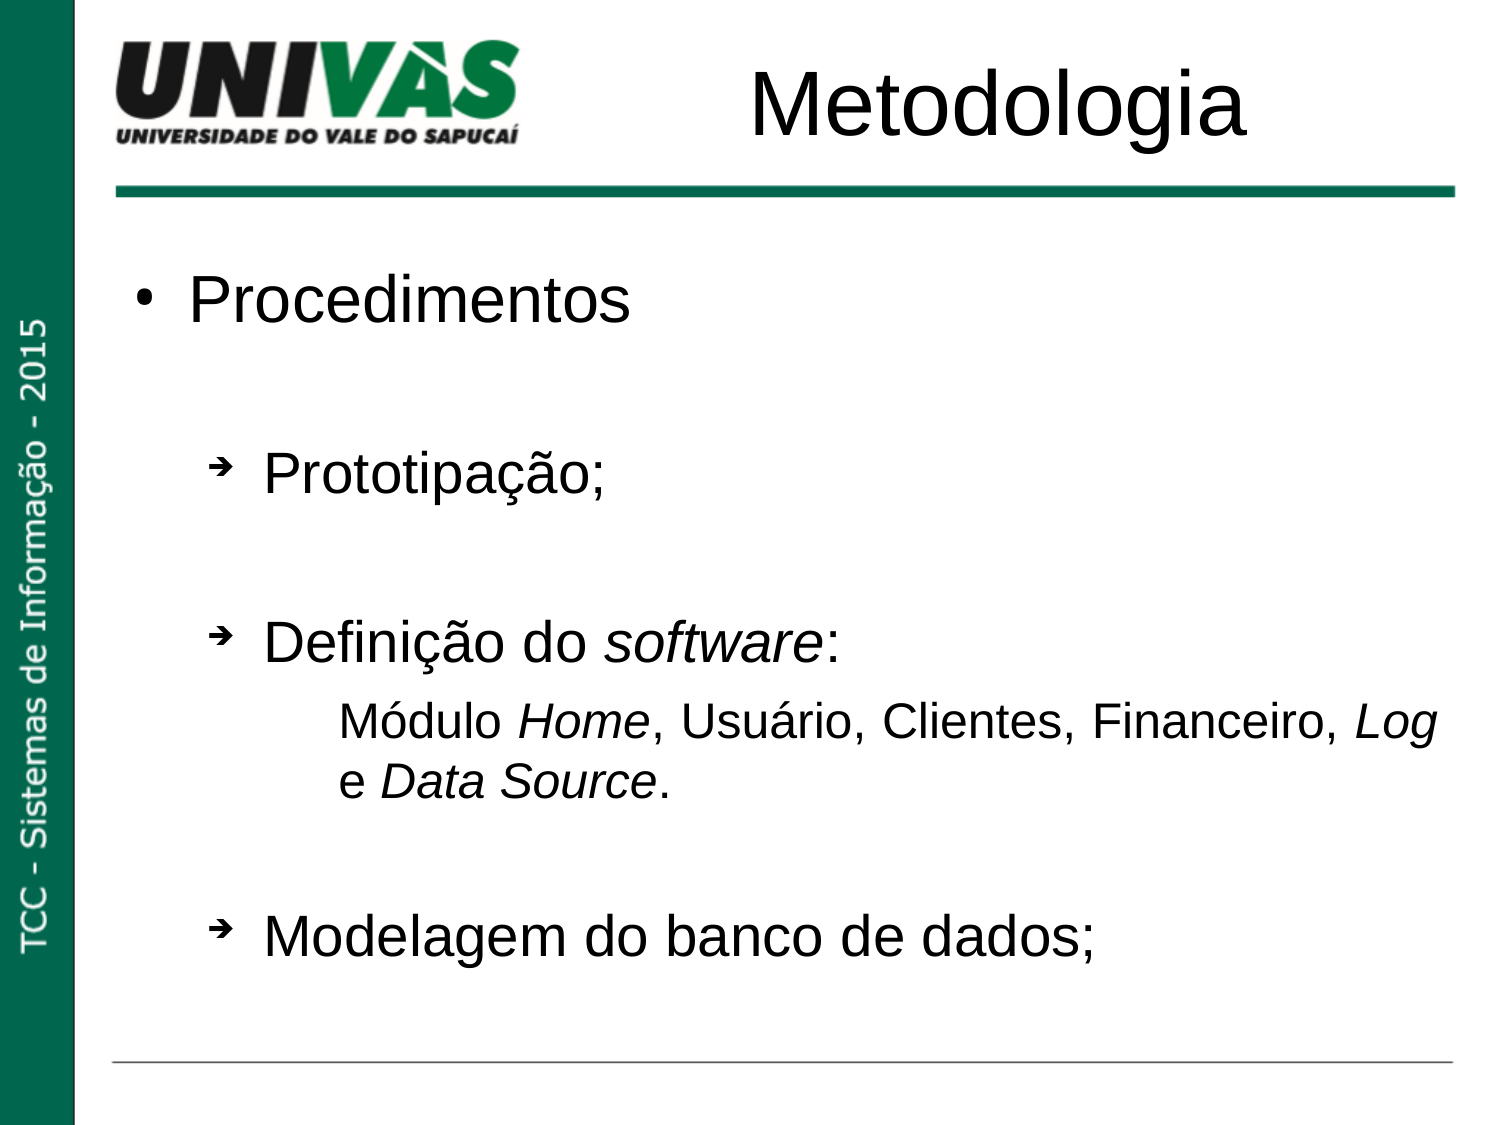

# Metodologia
Procedimentos
Prototipação;
Definição do software:
Módulo Home, Usuário, Clientes, Financeiro, Log e Data Source.
Modelagem do banco de dados;